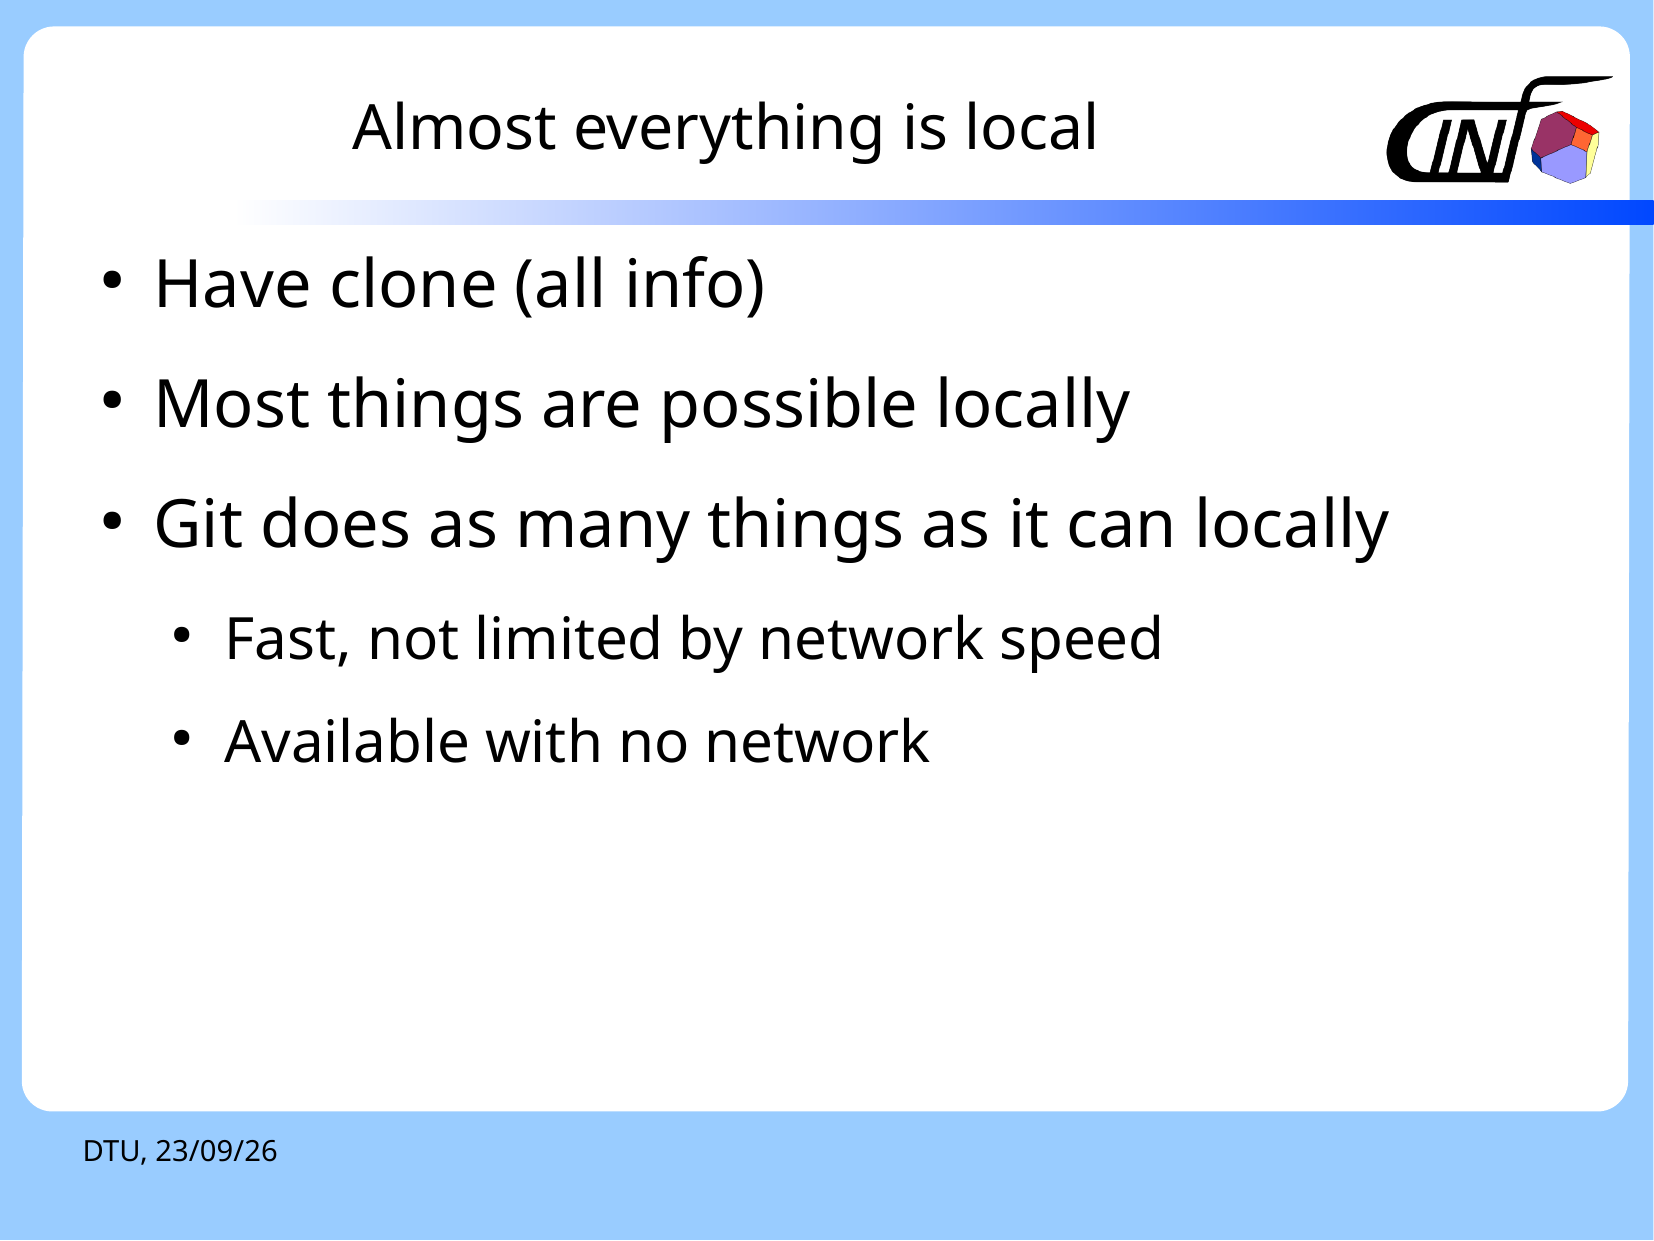

# Almost everything is local
Have clone (all info)
Most things are possible locally
Git does as many things as it can locally
Fast, not limited by network speed
Available with no network